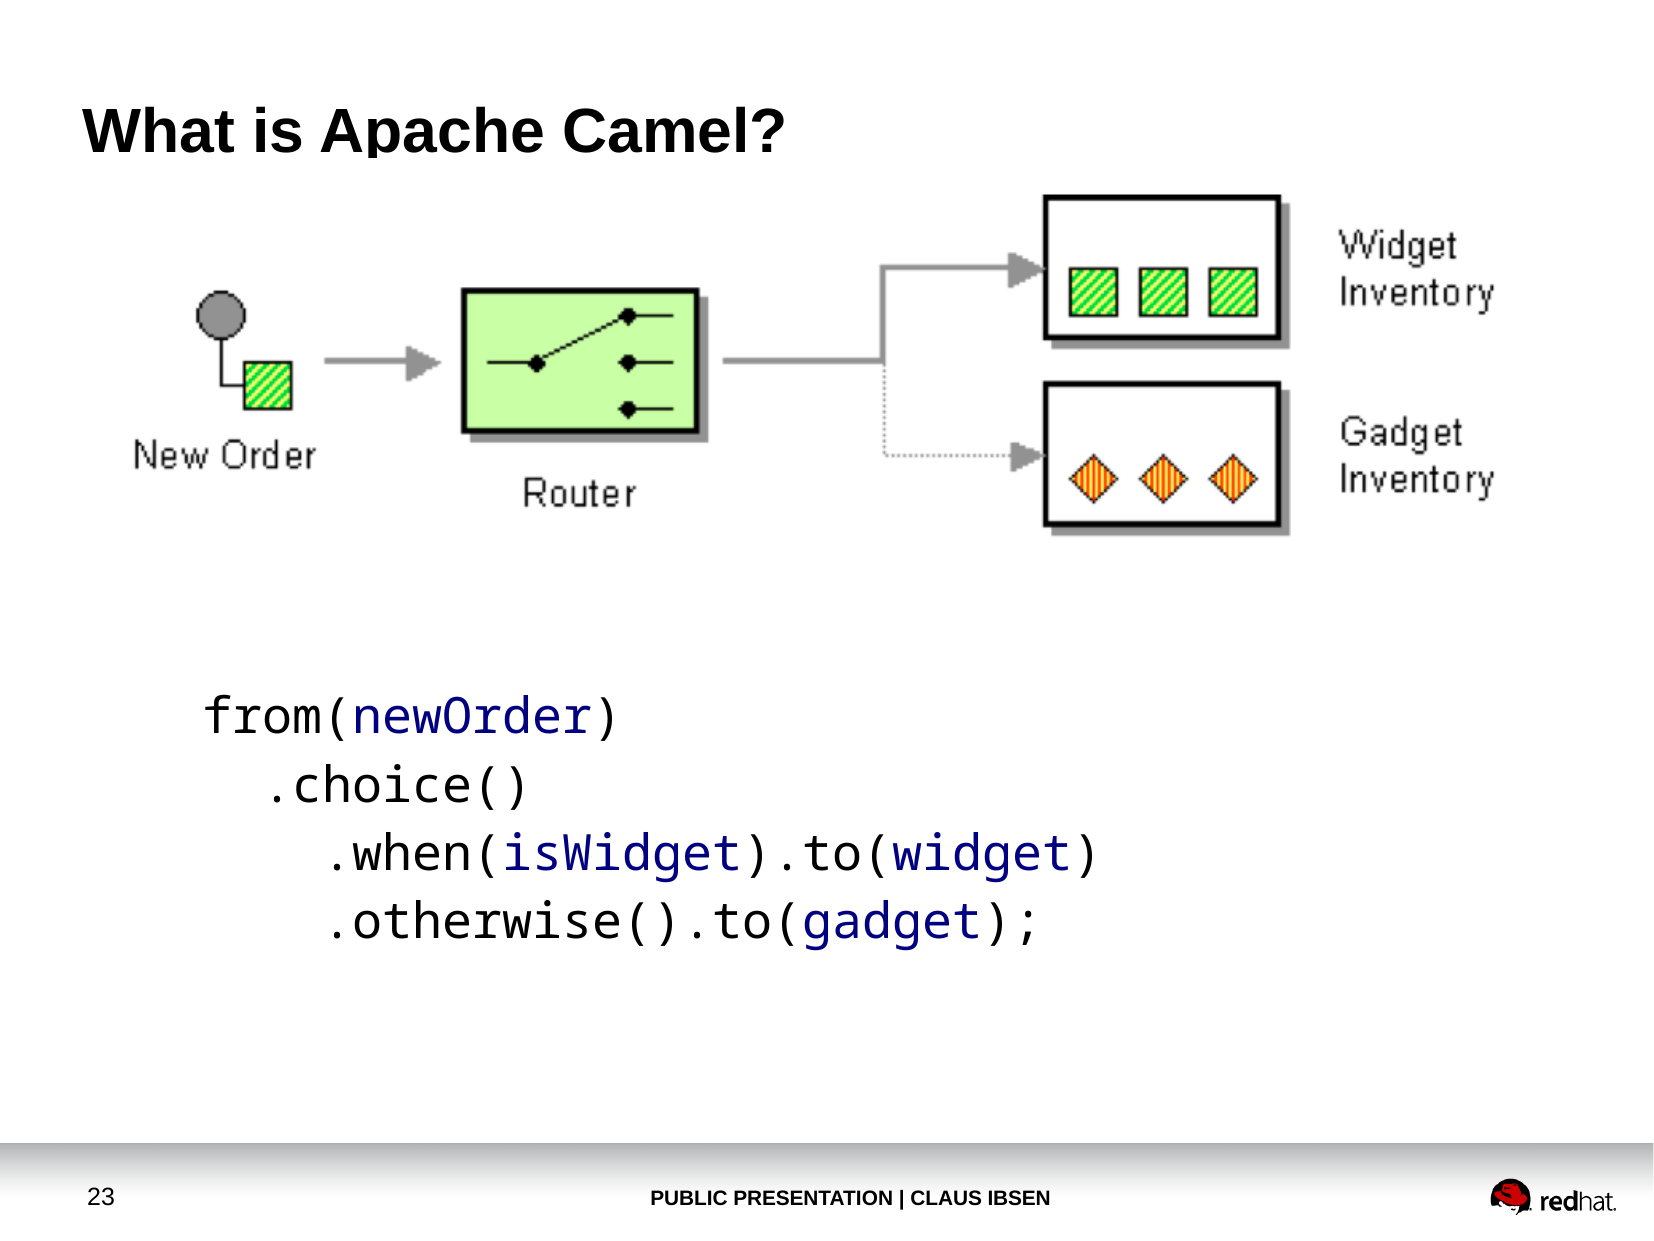

# What is Apache Camel?
from(newOrder)
 .choice()
 .when(isWidget).to(widget)
 .otherwise().to(gadget);